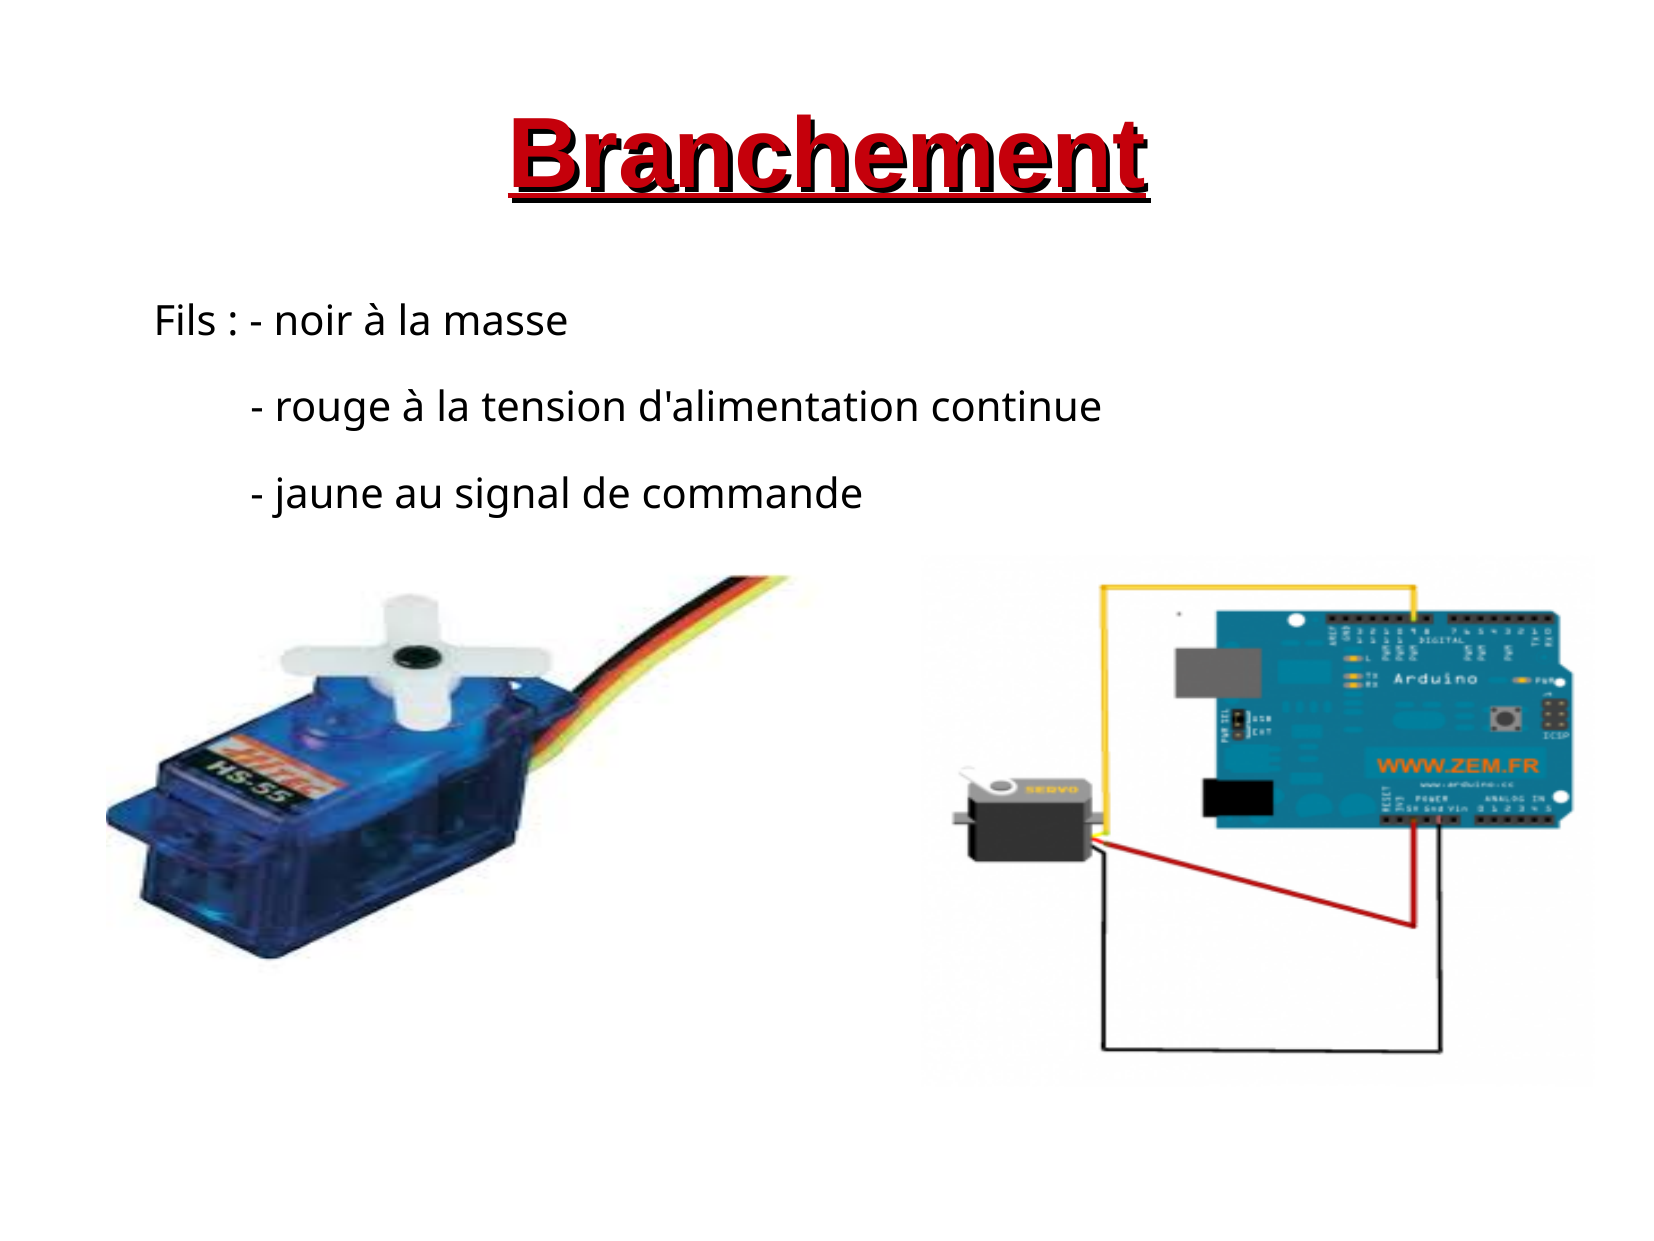

# Branchement
Fils : - noir à la masse
 - rouge à la tension d'alimentation continue
 - jaune au signal de commande